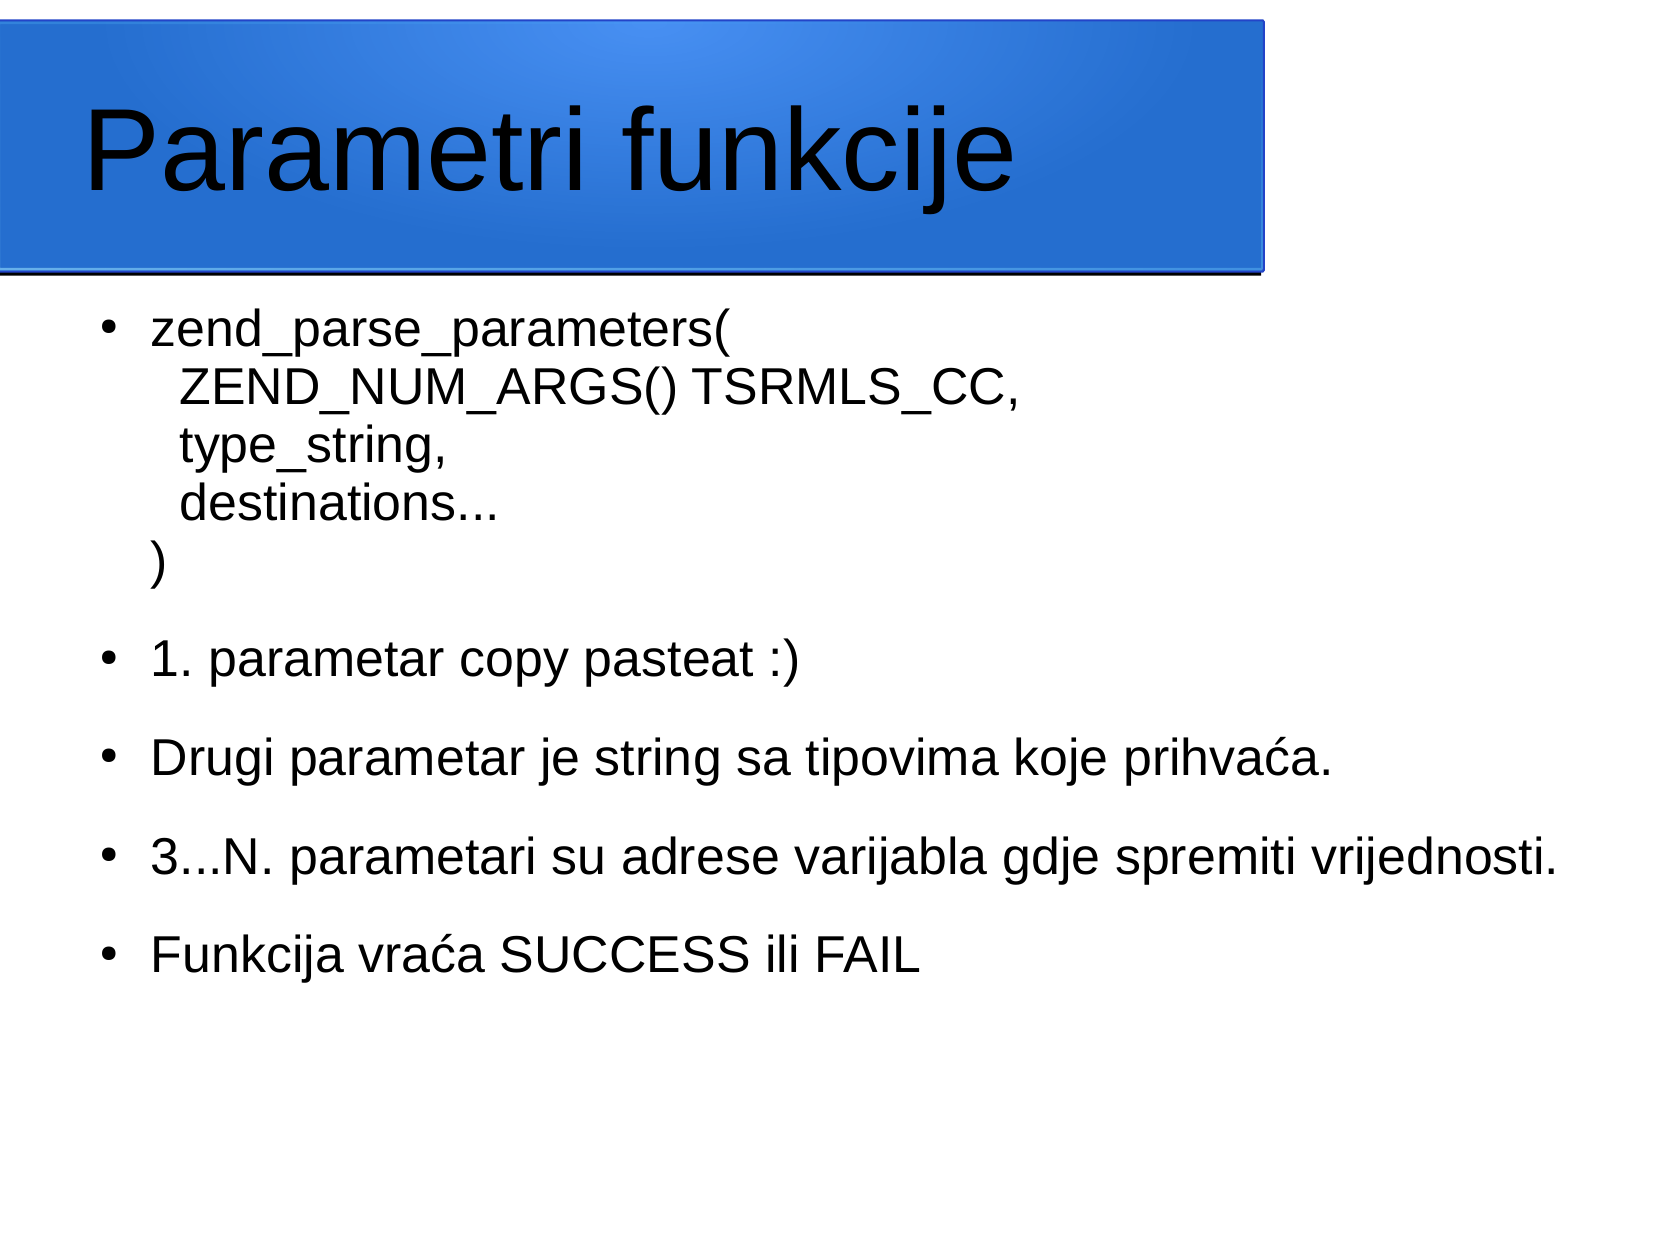

# Parametri funkcije
zend_parse_parameters(
 ZEND_NUM_ARGS() TSRMLS_CC,
 type_string,
 destinations...
)
1. parametar copy pasteat :)
Drugi parametar je string sa tipovima koje prihvaća.
3...N. parametari su adrese varijabla gdje spremiti vrijednosti.
Funkcija vraća SUCCESS ili FAIL